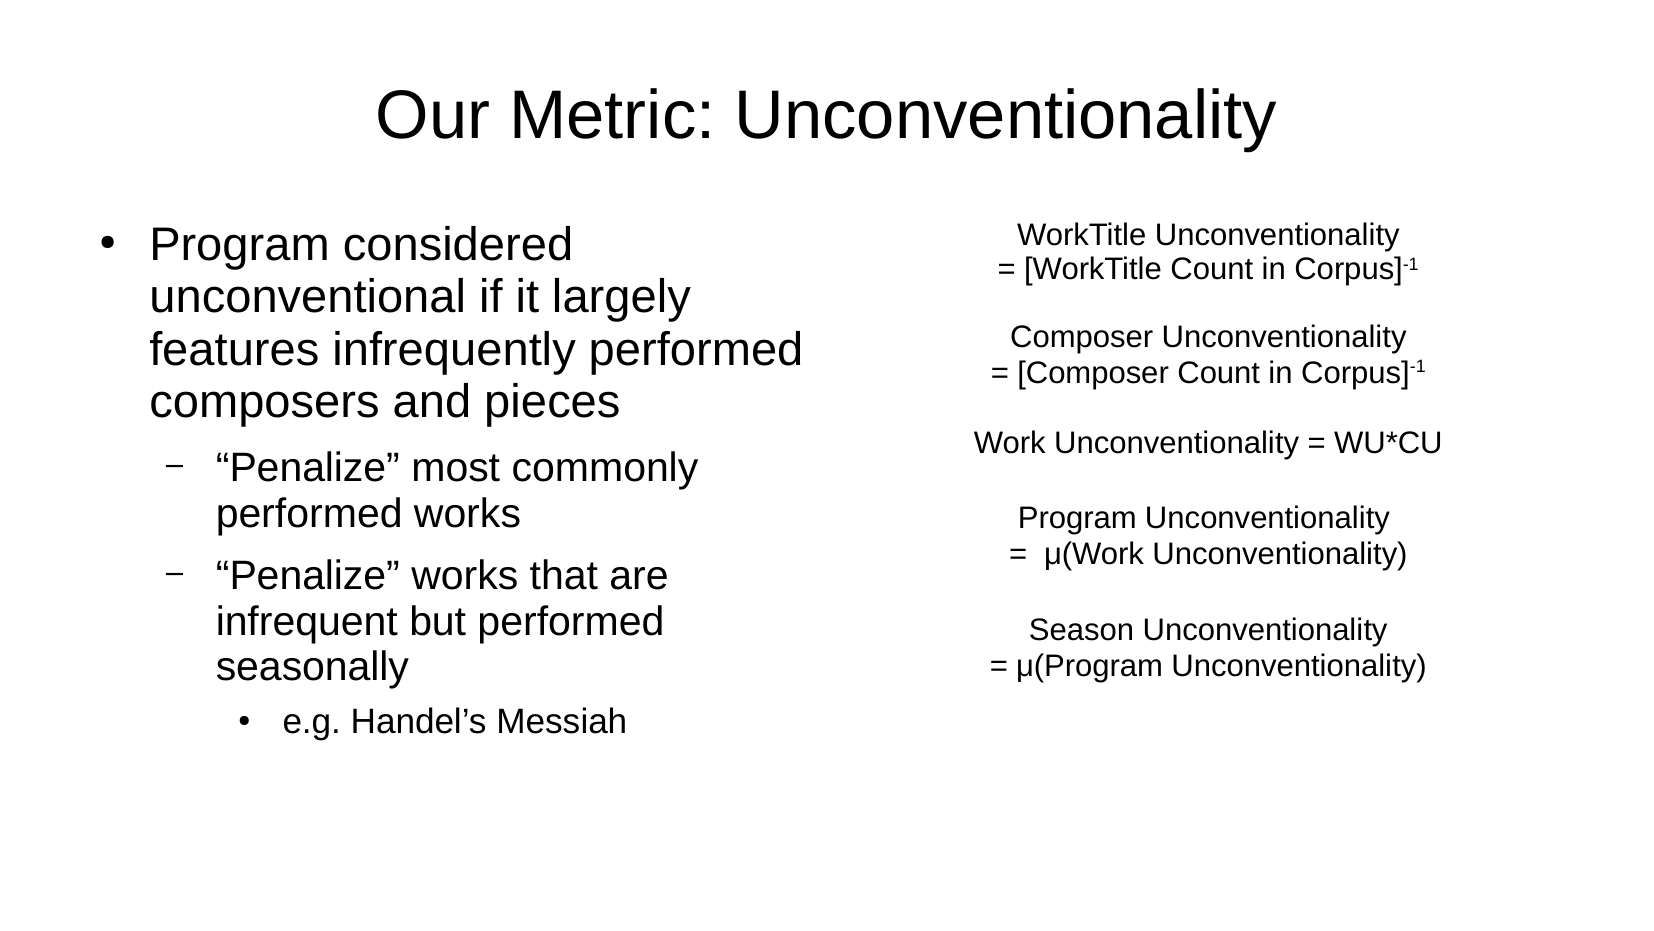

Our Metric: Unconventionality
Program considered unconventional if it largely features infrequently performed composers and pieces
“Penalize” most commonly performed works
“Penalize” works that are infrequent but performed seasonally
e.g. Handel’s Messiah
# WorkTitle Unconventionality = [WorkTitle Count in Corpus]-1
Composer Unconventionality
= [Composer Count in Corpus]-1
Work Unconventionality = WU*CU
Program Unconventionality
= μ(Work Unconventionality)
Season Unconventionality
= μ(Program Unconventionality)